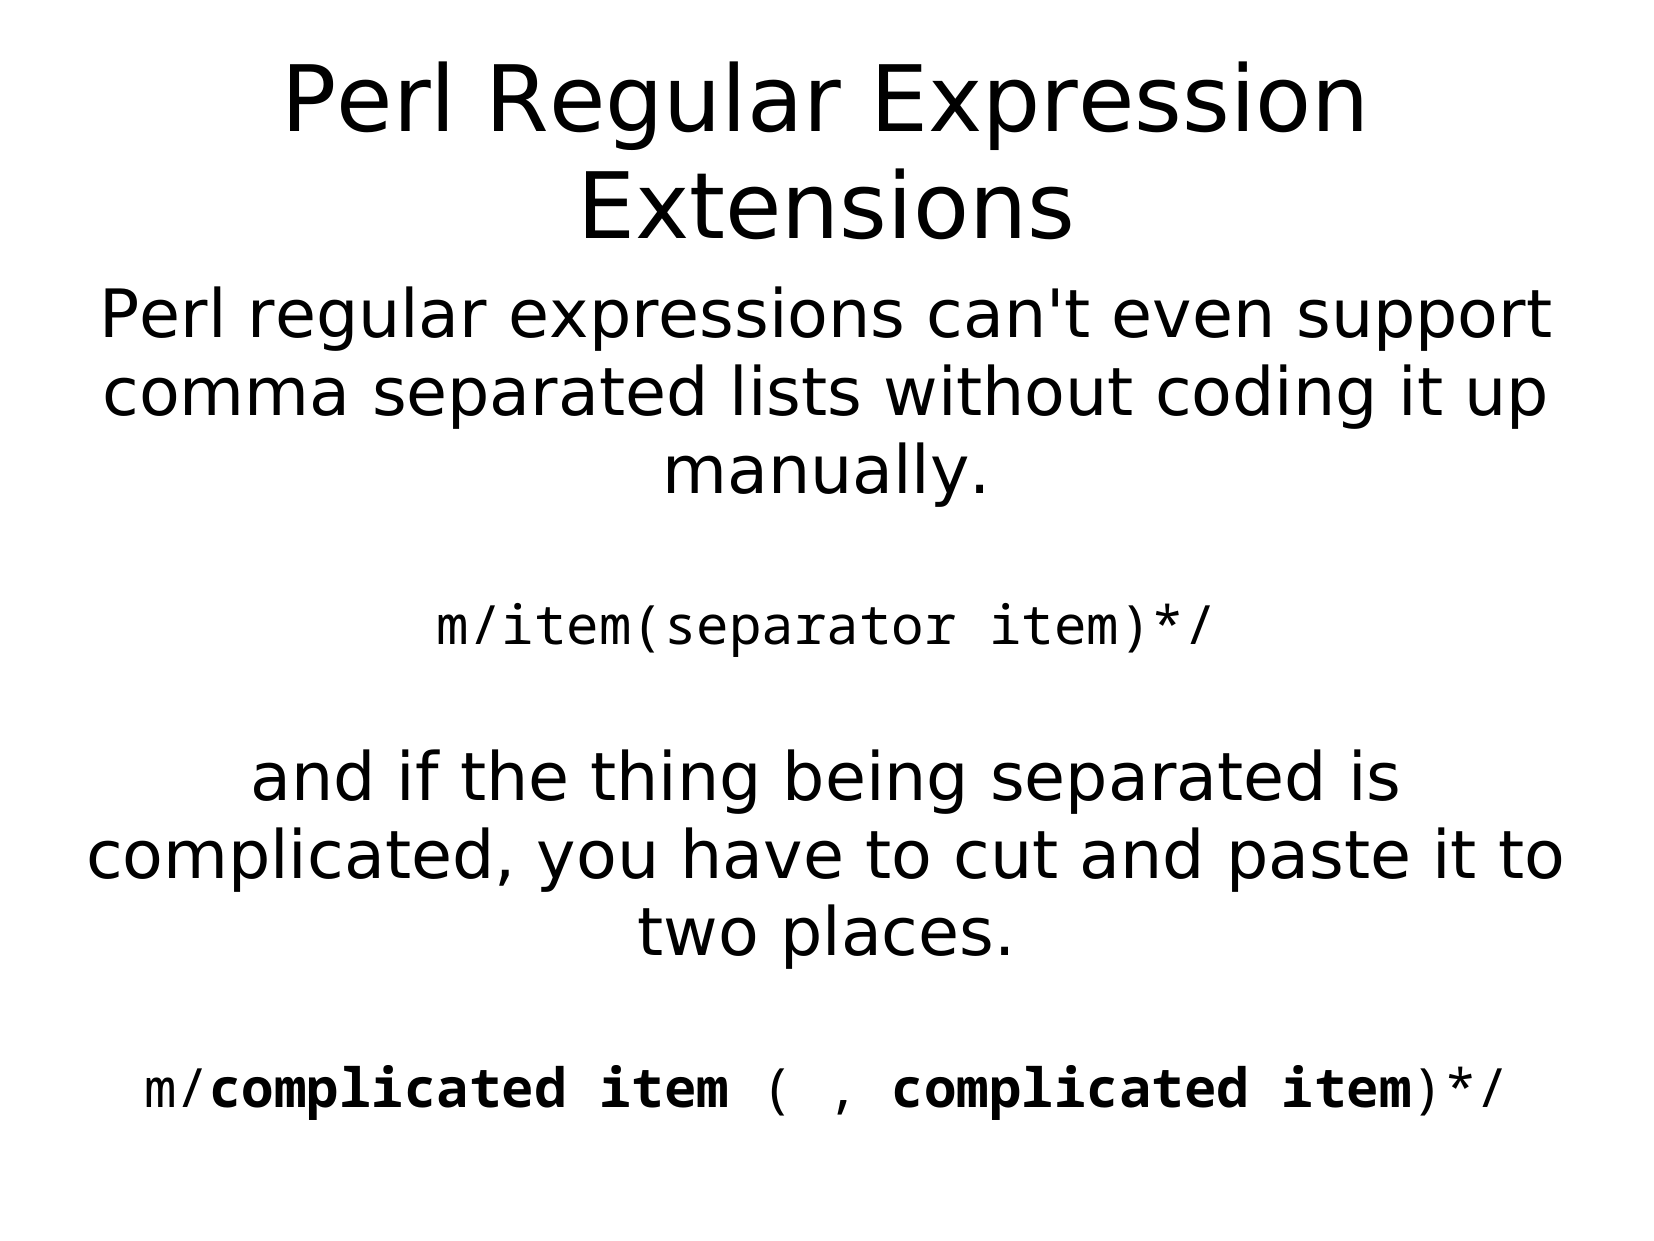

# Perl Regular Expression Extensions
Perl regular expressions can't even support comma separated lists without coding it up manually.
m/item(separator item)*/
and if the thing being separated is complicated, you have to cut and paste it to two places.
m/complicated item ( , complicated item)*/